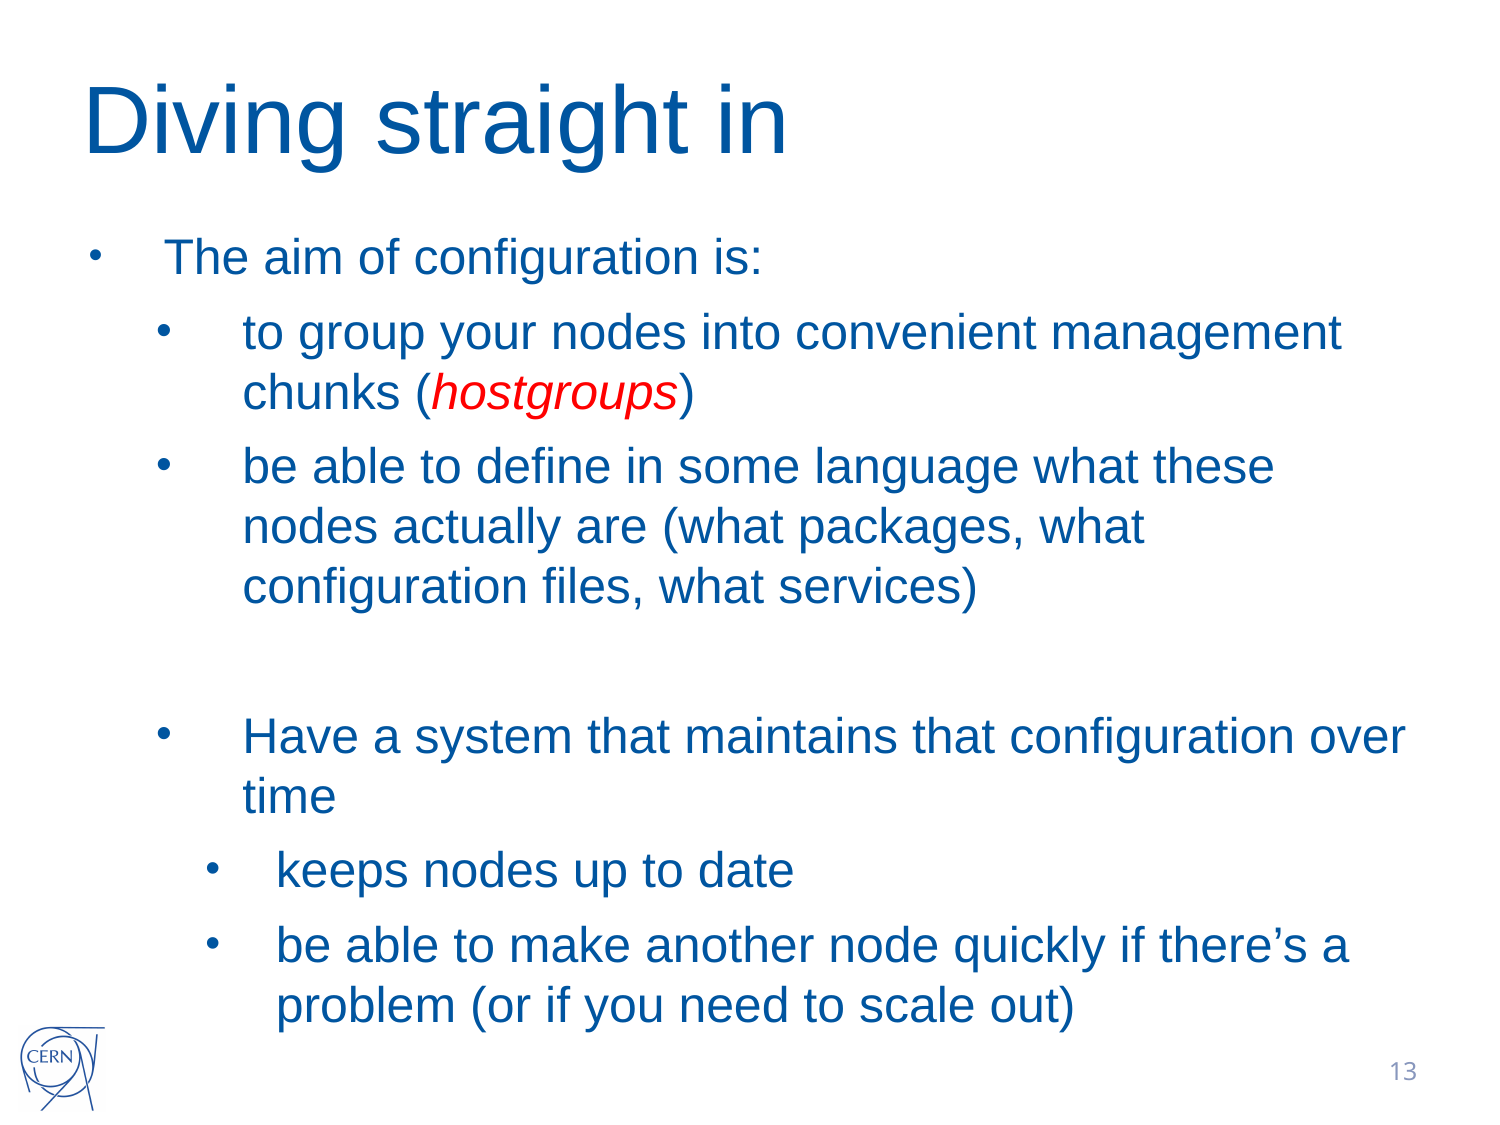

# Diving straight in
The aim of configuration is:
to group your nodes into convenient management chunks (hostgroups)
be able to define in some language what these nodes actually are (what packages, what configuration files, what services)
Have a system that maintains that configuration over time
keeps nodes up to date
be able to make another node quickly if there’s a problem (or if you need to scale out)